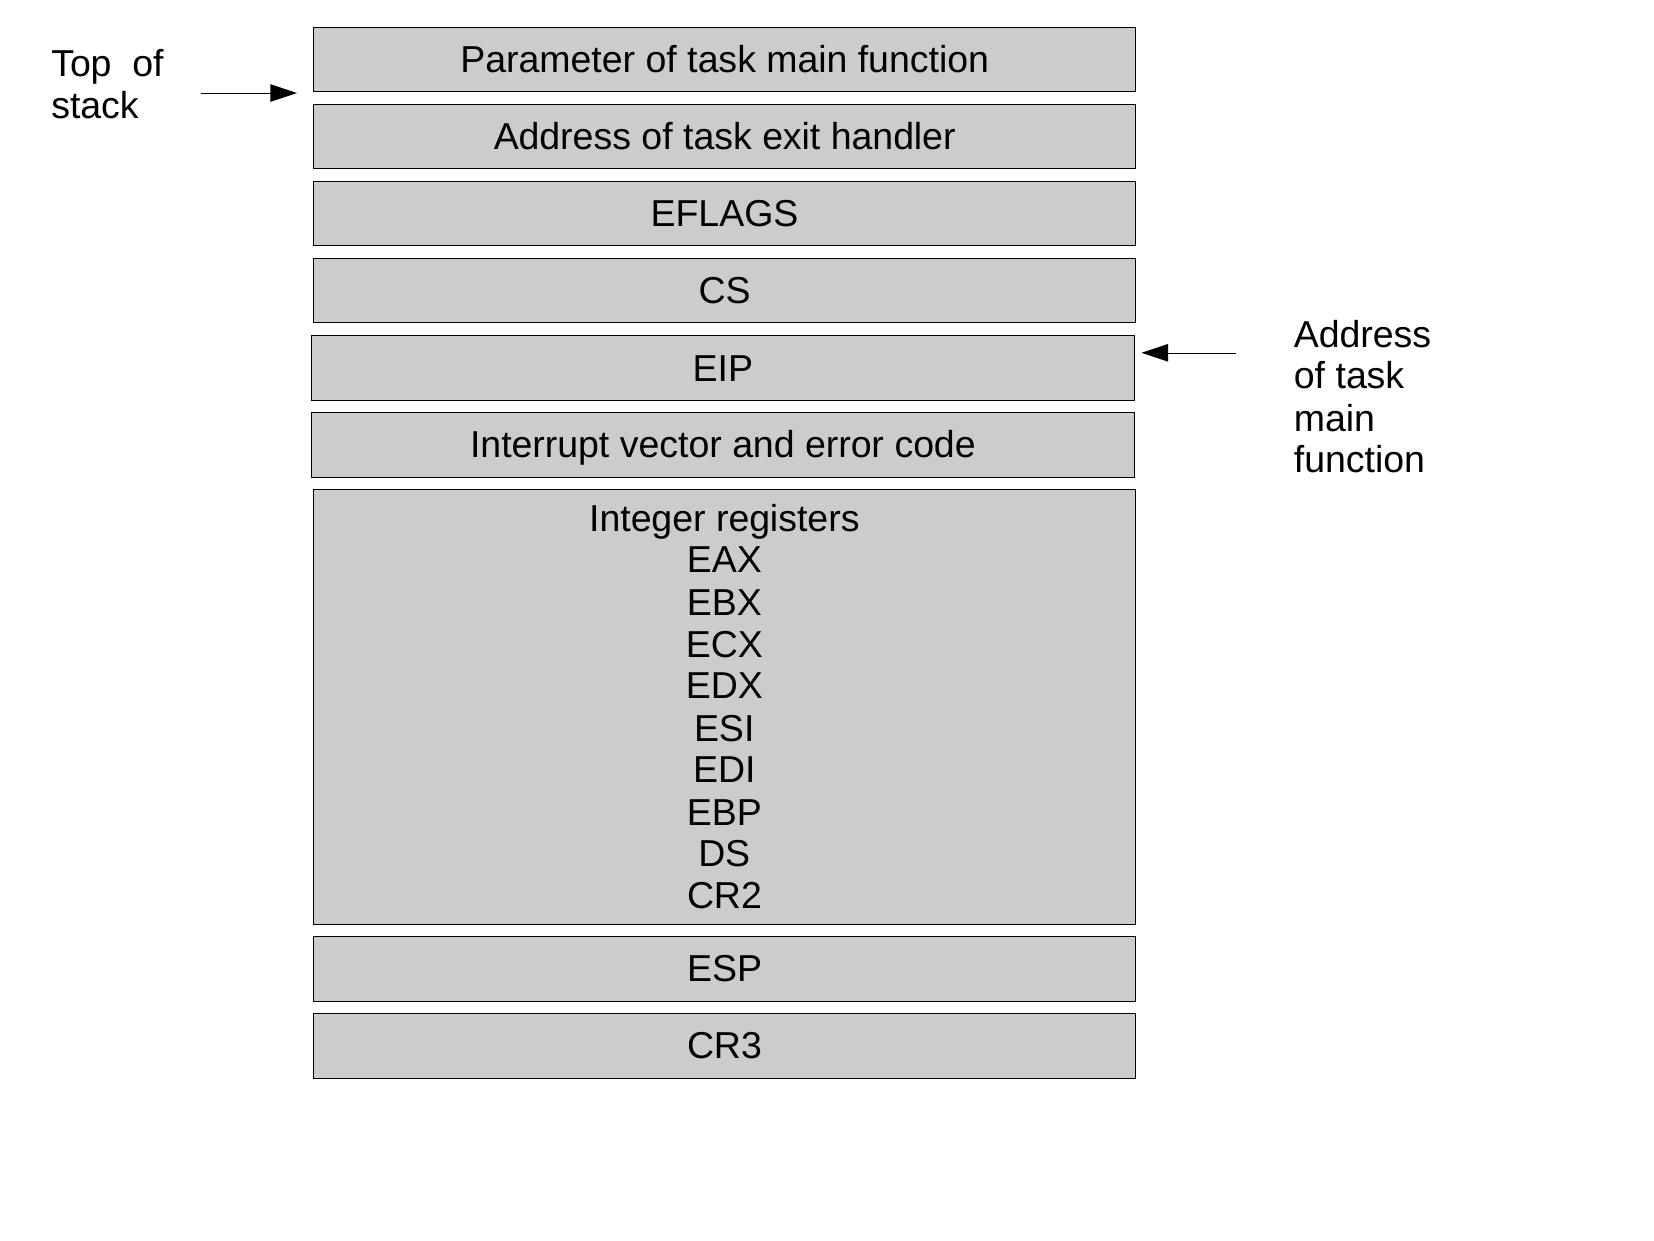

Parameter of task main function
Top of stack
Address of task exit handler
EFLAGS
CS
Address of task main function
EIP
Interrupt vector and error code
Integer registers
EAX
EBX
ECX
EDX
ESI
EDI
EBP
DS
CR2
ESP
CR3